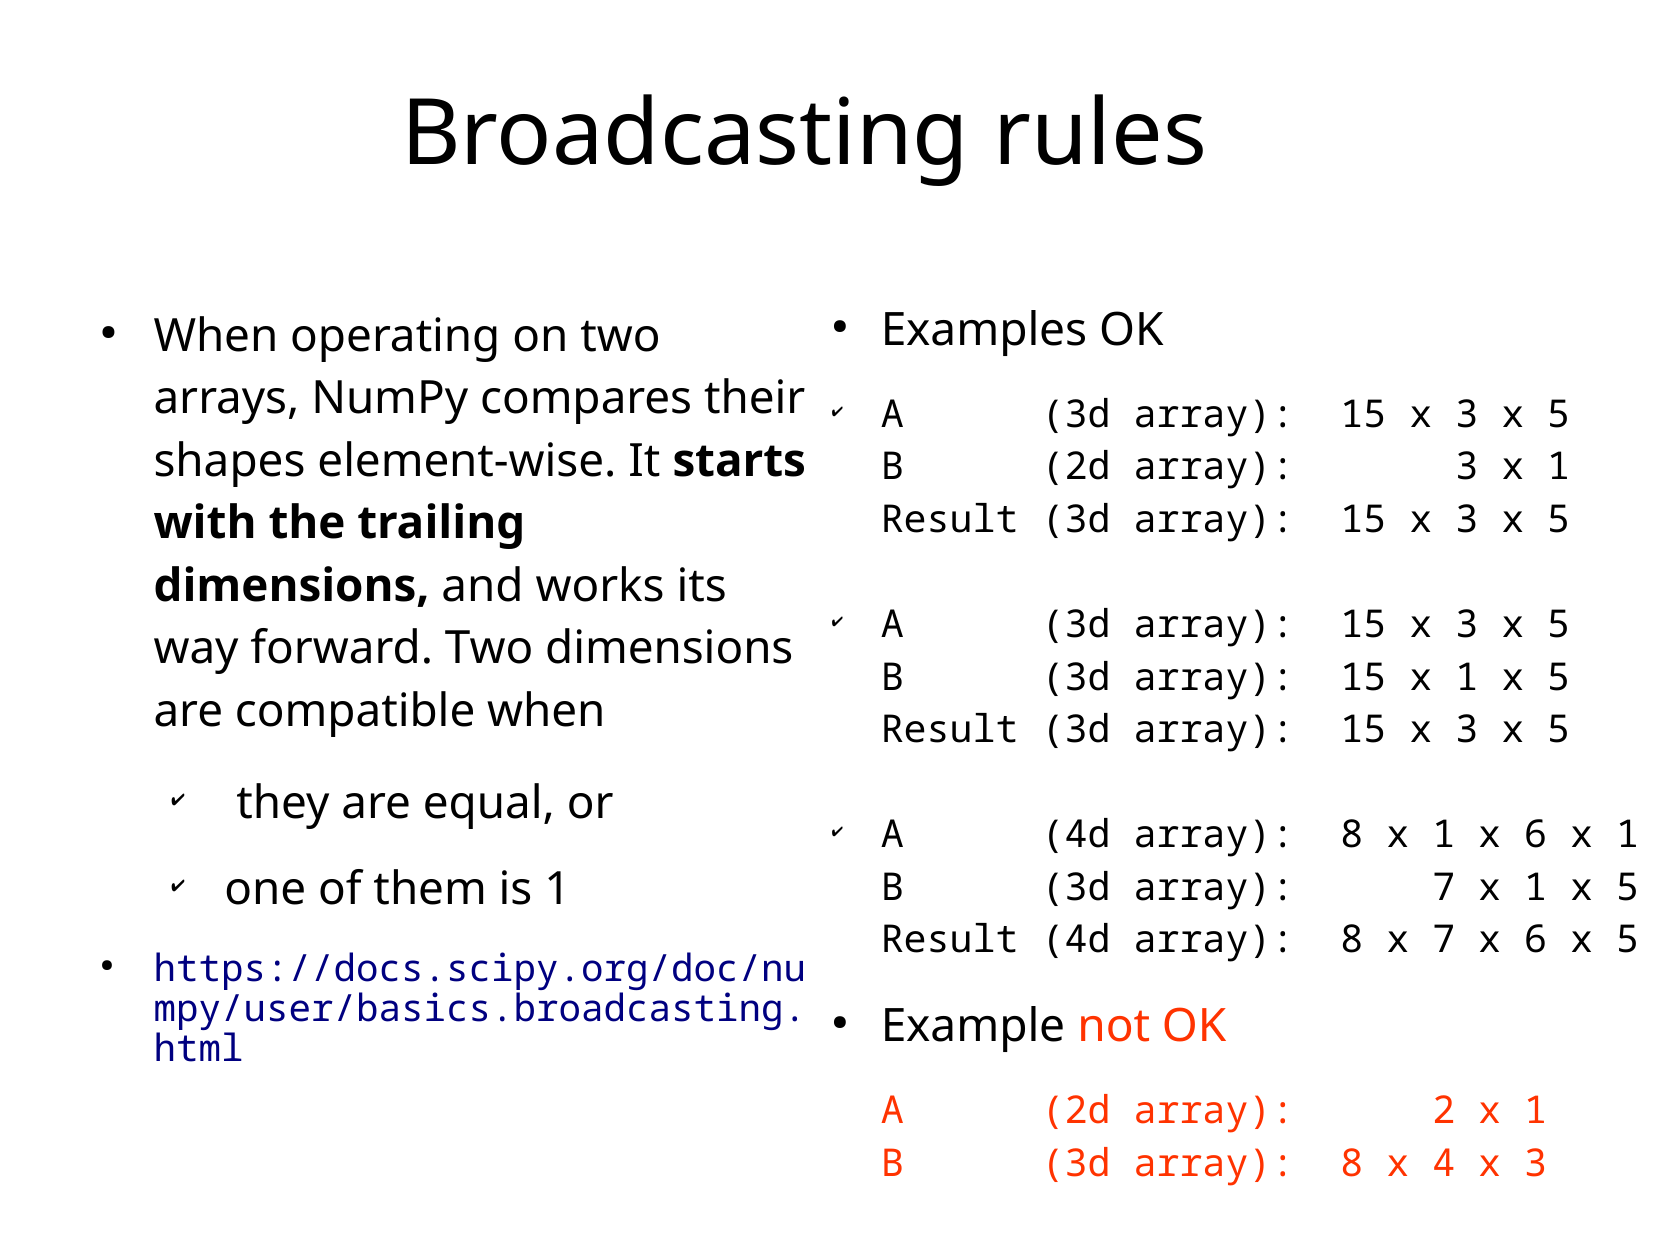

# Broadcasting rules
Examples OK
A (3d array): 15 x 3 x 5
B (2d array): 3 x 1
Result (3d array): 15 x 3 x 5
A (3d array): 15 x 3 x 5
B (3d array): 15 x 1 x 5
Result (3d array): 15 x 3 x 5
A (4d array): 8 x 1 x 6 x 1
B (3d array): 7 x 1 x 5
Result (4d array): 8 x 7 x 6 x 5
Example not OK
A (2d array): 2 x 1
B (3d array): 8 x 4 x 3
When operating on two arrays, NumPy compares their shapes element-wise. It starts with the trailing dimensions, and works its way forward. Two dimensions are compatible when
 they are equal, or
one of them is 1
https://docs.scipy.org/doc/numpy/user/basics.broadcasting.html